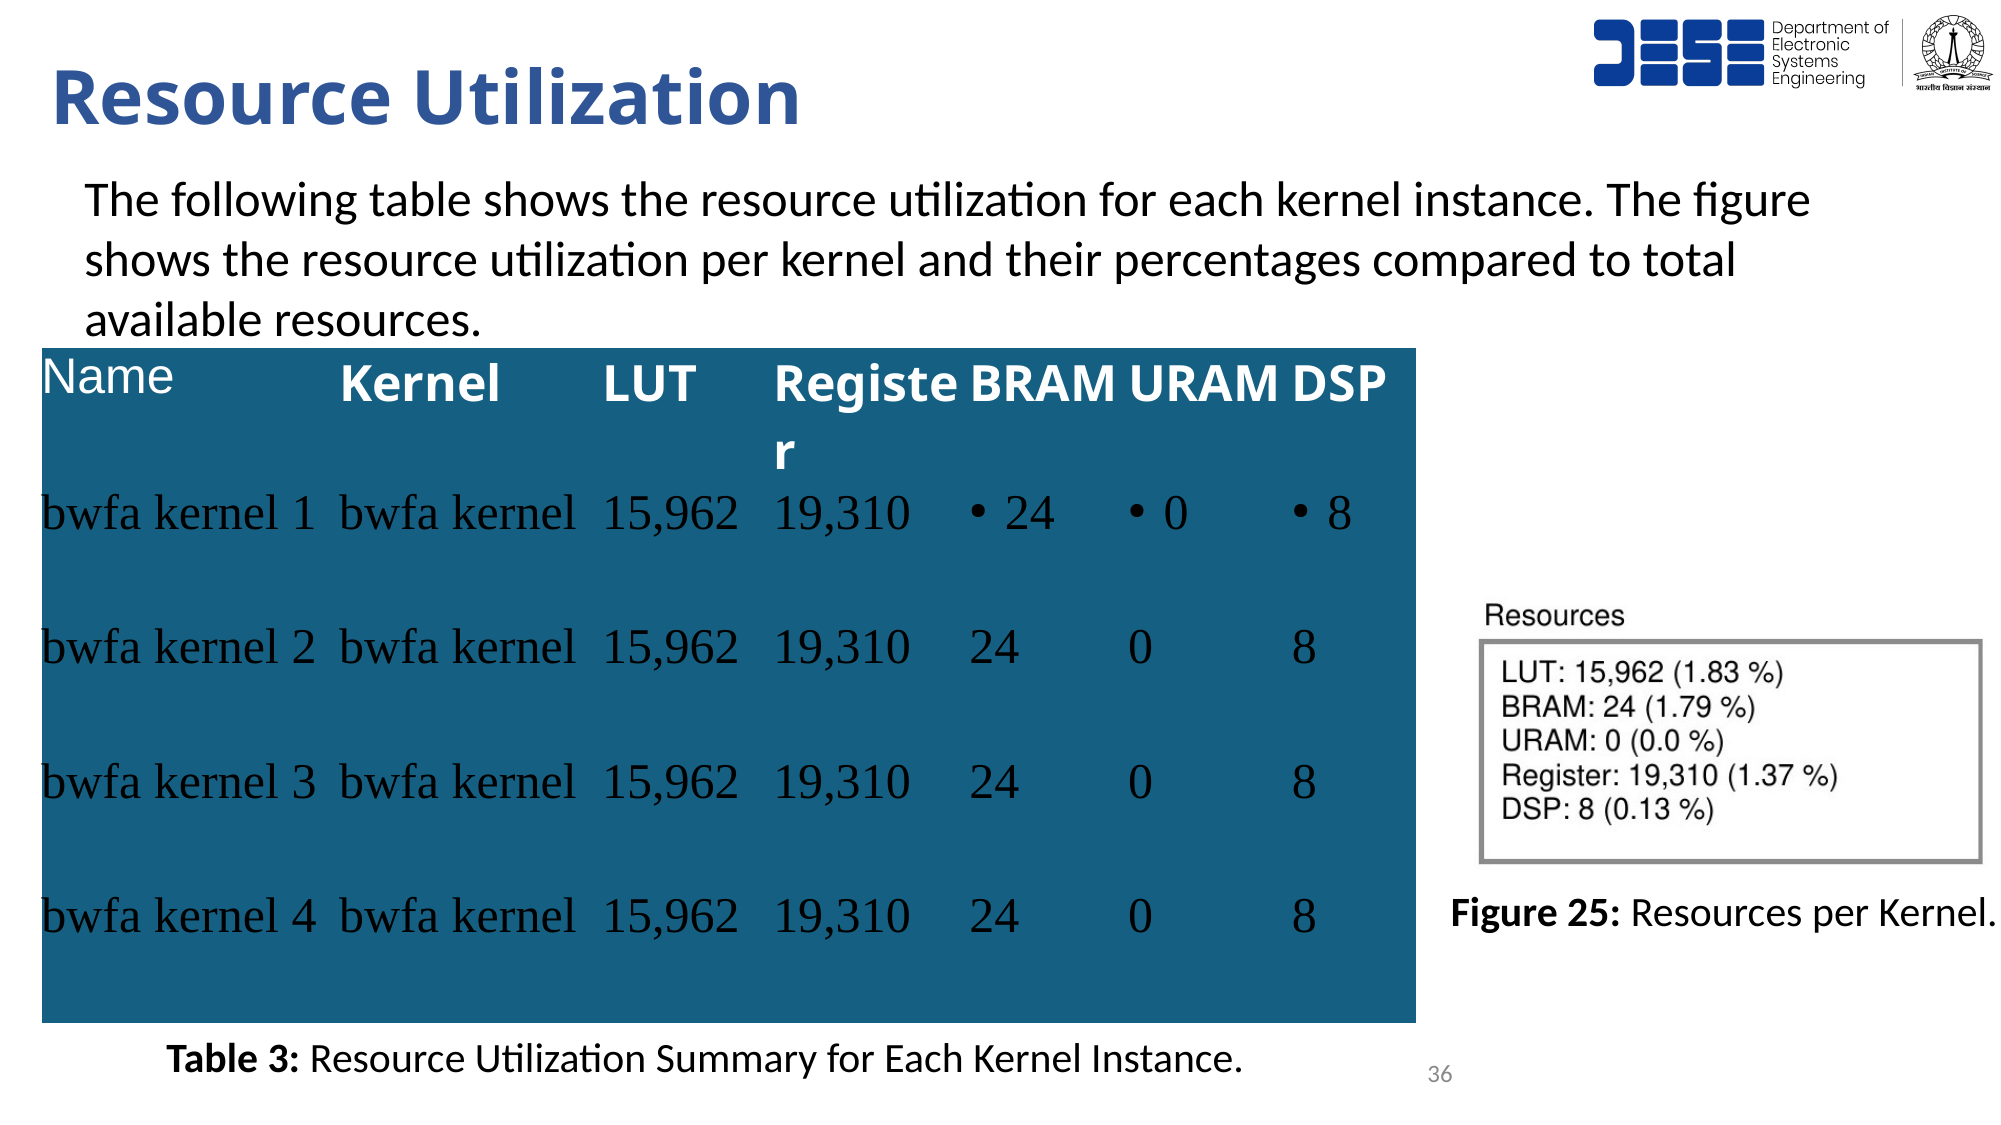

# Resource Utilization
The following table shows the resource utilization for each kernel instance. The figure shows the resource utilization per kernel and their percentages compared to total available resources.
| Name | Kernel | LUT | Register | BRAM | URAM | DSP |
| --- | --- | --- | --- | --- | --- | --- |
| bwfa kernel 1 | bwfa kernel | 15,962 | 19,310 | 24 | 0 | 8 |
| bwfa kernel 2 | bwfa kernel | 15,962 | 19,310 | 24 | 0 | 8 |
| bwfa kernel 3 | bwfa kernel | 15,962 | 19,310 | 24 | 0 | 8 |
| bwfa kernel 4 | bwfa kernel | 15,962 | 19,310 | 24 | 0 | 8 |
Figure 25: Resources per Kernel.
Table 3: Resource Utilization Summary for Each Kernel Instance.